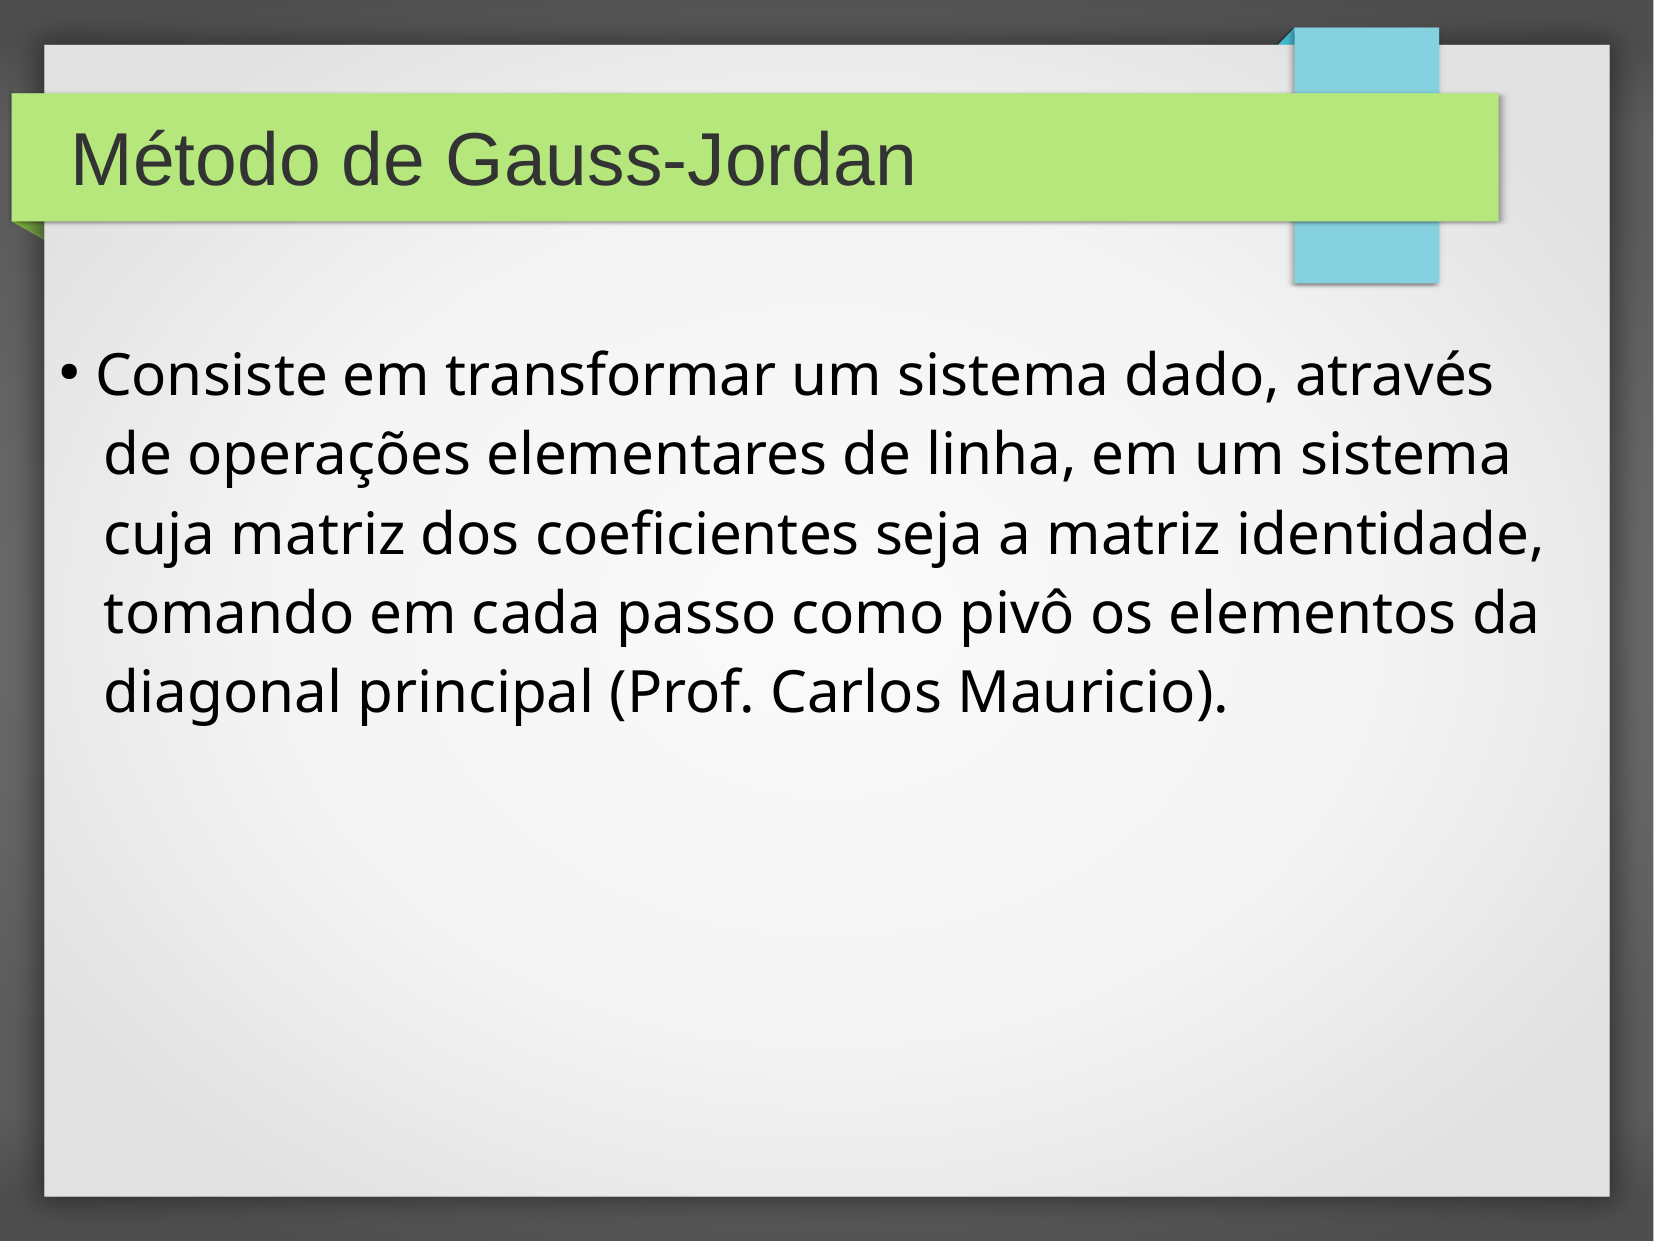

# Método de Gauss-Jordan
 Consiste em transformar um sistema dado, através de operações elementares de linha, em um sistema cuja matriz dos coeficientes seja a matriz identidade, tomando em cada passo como pivô os elementos da diagonal principal (Prof. Carlos Mauricio).